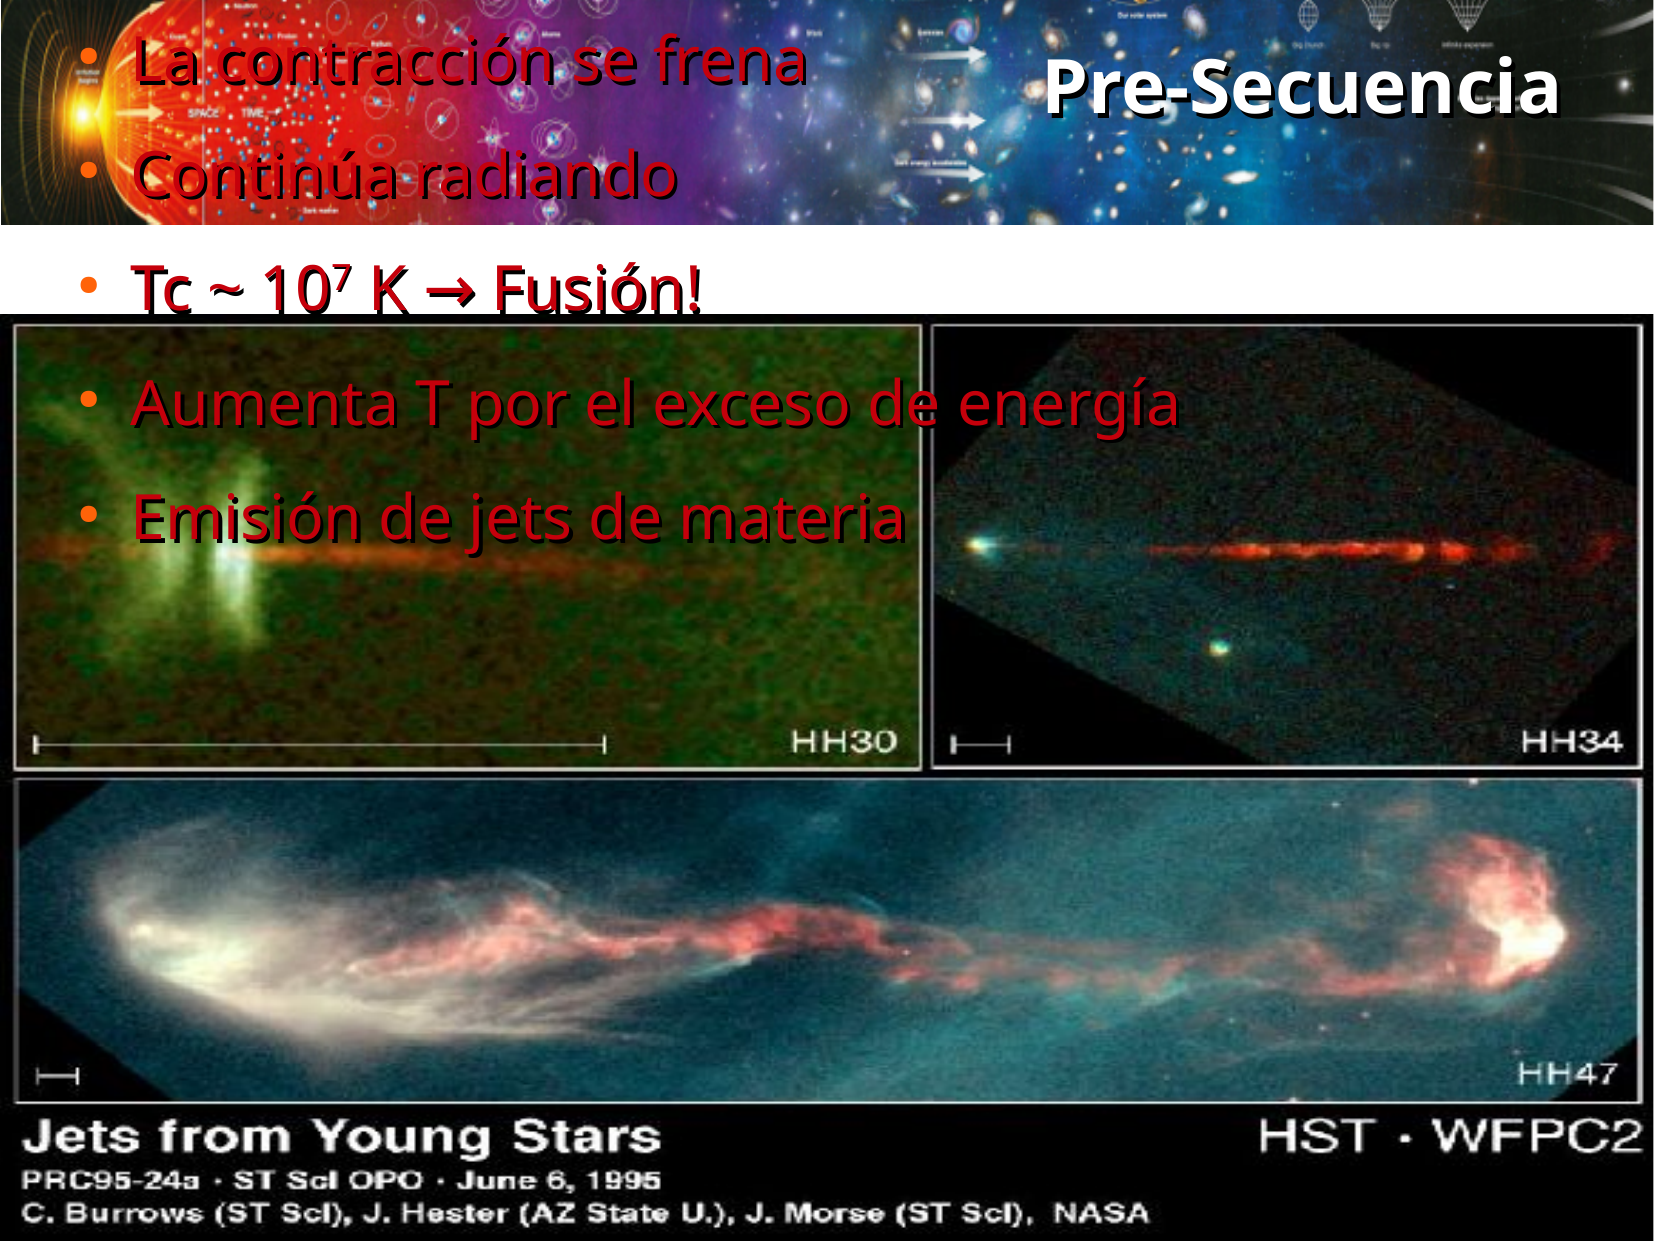

La contracción se frena
Continúa radiando
Tc ~ 107 K → Fusión!
Aumenta T por el exceso de energía
Emisión de jets de materia
# Pre-Secuencia
Sep 29, 2016
H. Asorey - IPAC 2016 - 08/16
35